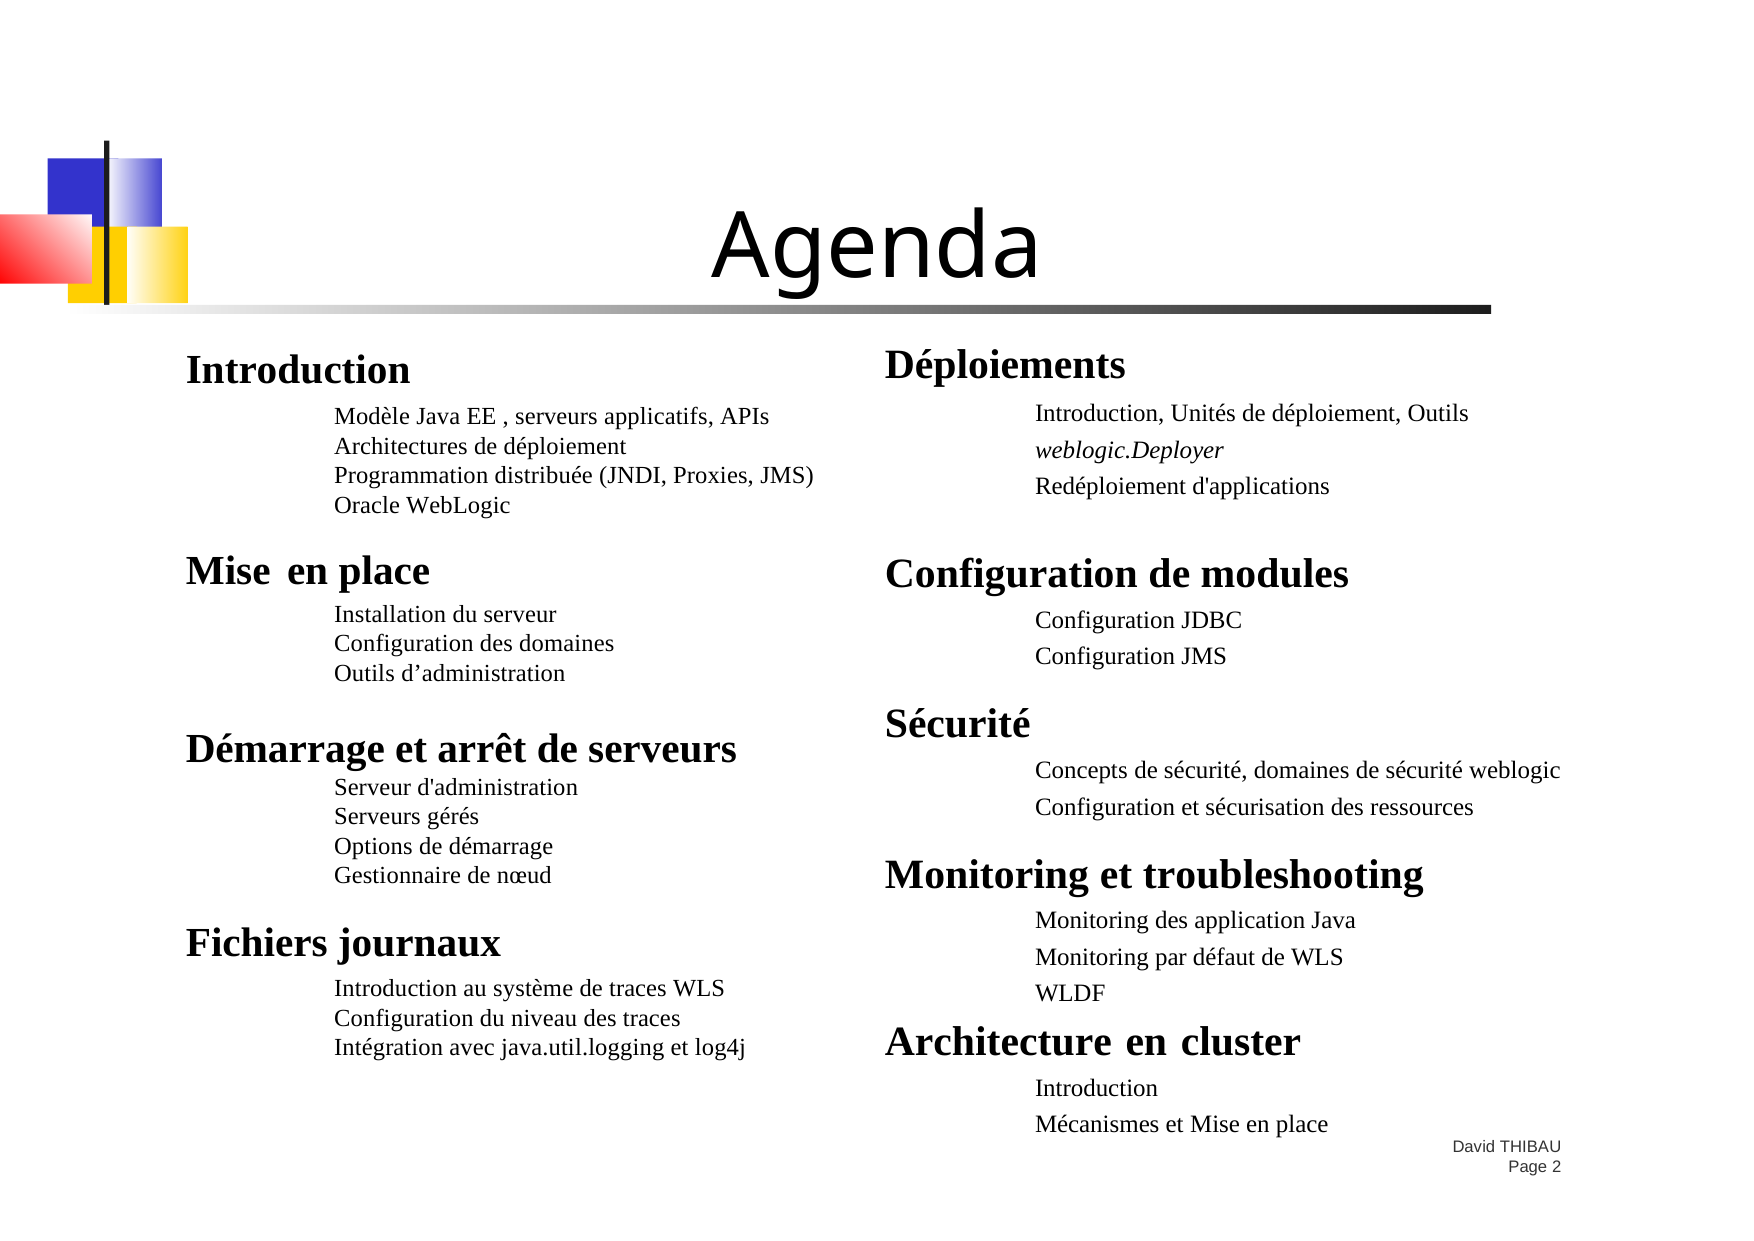

# Agenda
Introduction
Modèle Java EE , serveurs applicatifs, APIs
Architectures de déploiement
Programmation distribuée (JNDI, Proxies, JMS)
Oracle WebLogic
Mise en place
Installation du serveur
Configuration des domaines
Outils d’administration
Démarrage et arrêt de serveurs
Serveur d'administration
Serveurs gérés
Options de démarrage
Gestionnaire de nœud
Fichiers journaux
Introduction au système de traces WLS
Configuration du niveau des traces
Intégration avec java.util.logging et log4j
Déploiements
Introduction, Unités de déploiement, Outils
weblogic.Deployer
Redéploiement d'applications
Configuration de modules
Configuration JDBC
Configuration JMS
Sécurité
Concepts de sécurité, domaines de sécurité weblogic
Configuration et sécurisation des ressources
Monitoring et troubleshooting
Monitoring des application Java
Monitoring par défaut de WLS
WLDF
Architecture en cluster
Introduction
Mécanismes et Mise en place